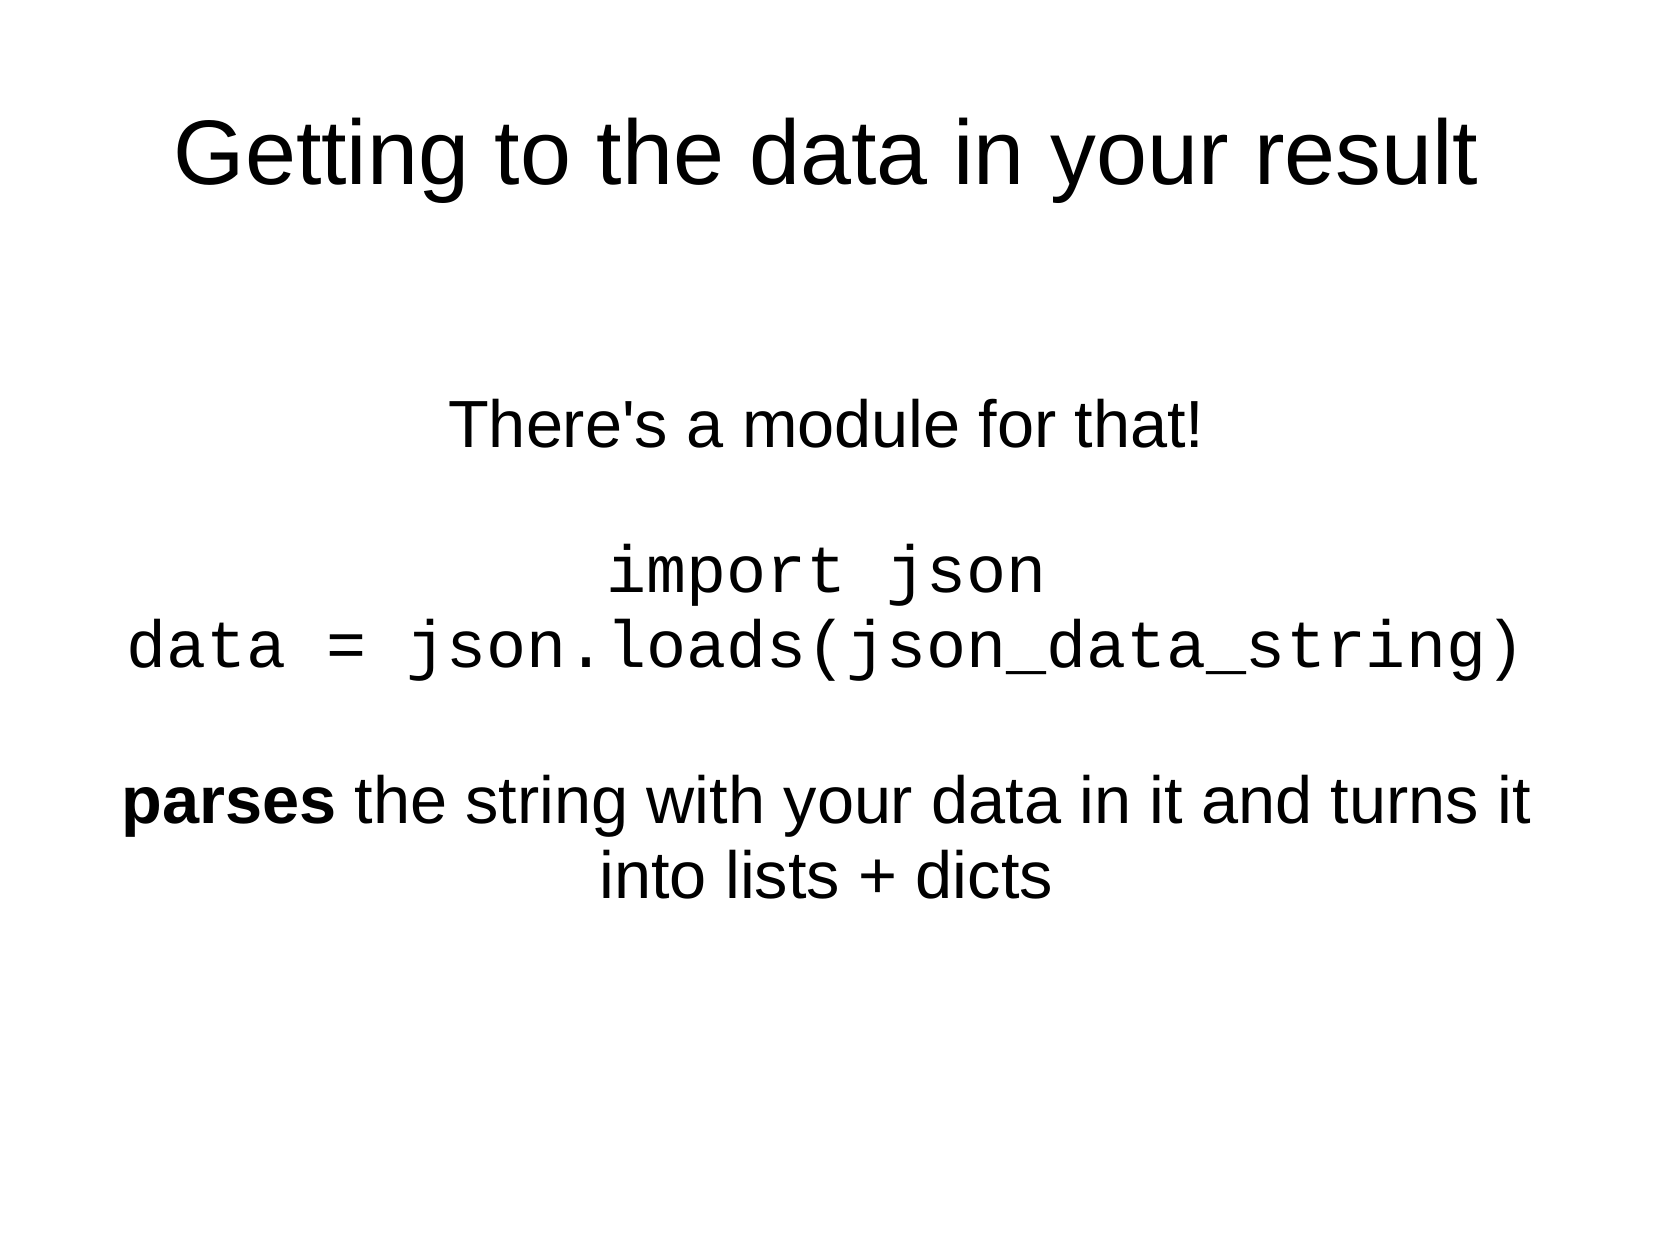

# Getting to the data in your result
There's a module for that!
import json
data = json.loads(json_data_string)
parses the string with your data in it and turns it into lists + dicts